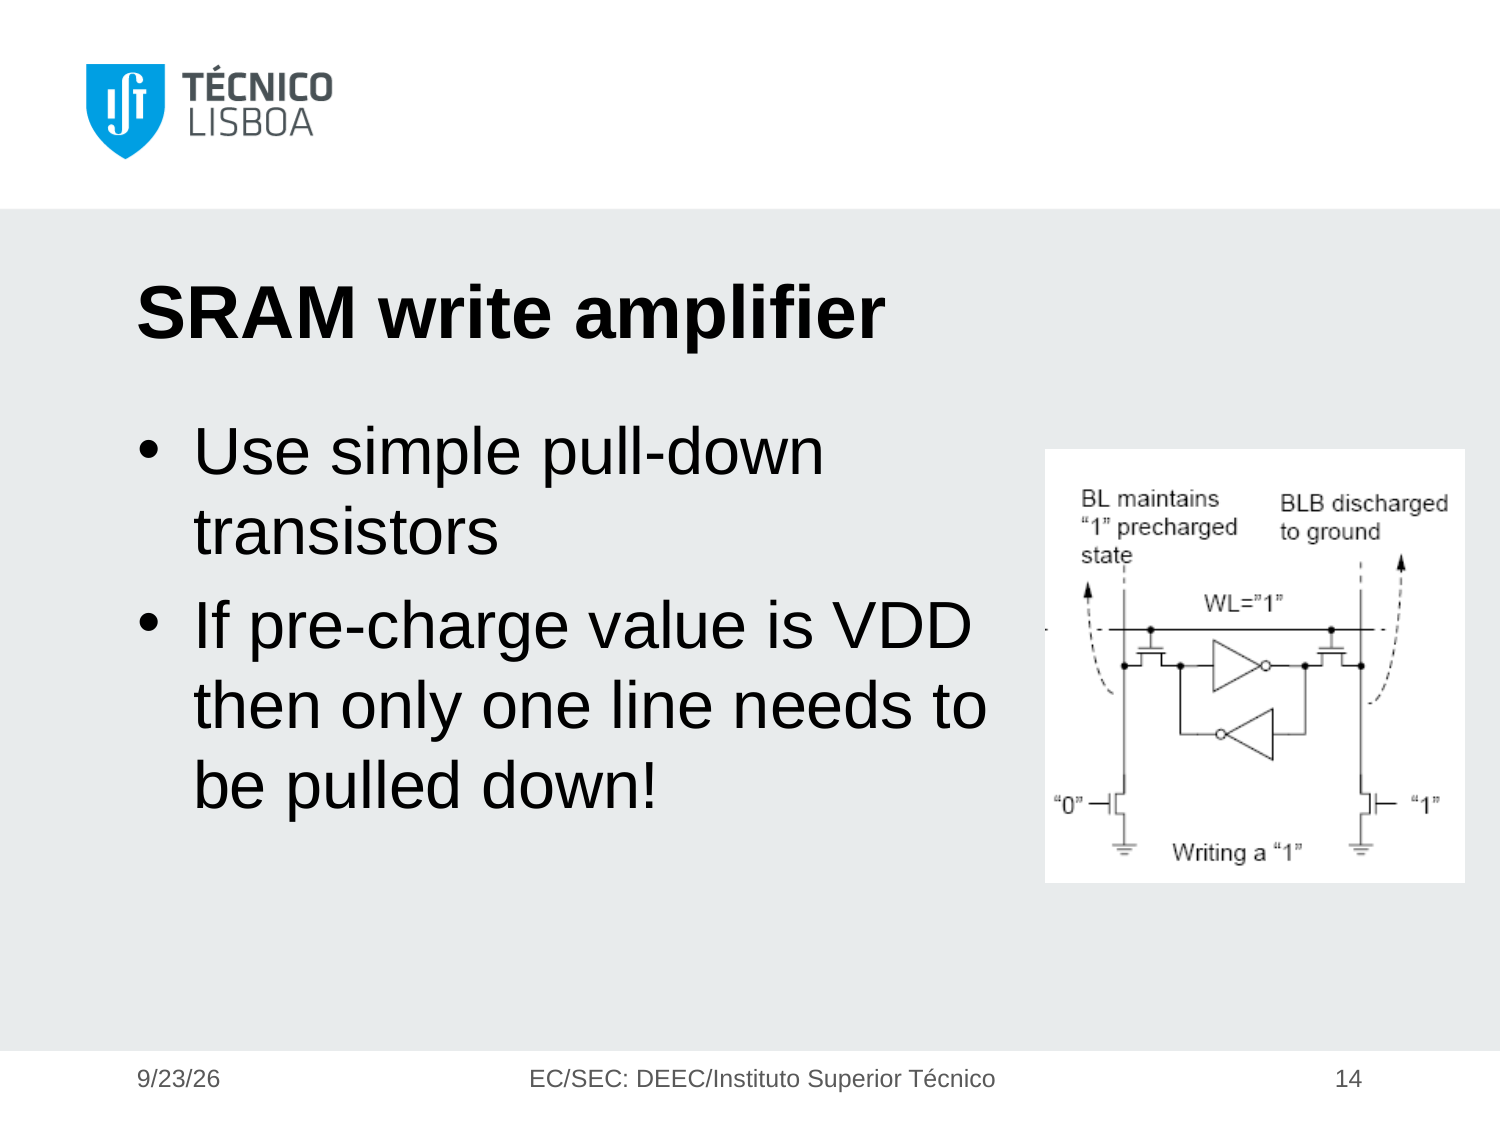

# SRAM write amplifier
Use simple pull-down transistors
If pre-charge value is VDD then only one line needs to be pulled down!
EC/SEC: DEEC/Instituto Superior Técnico